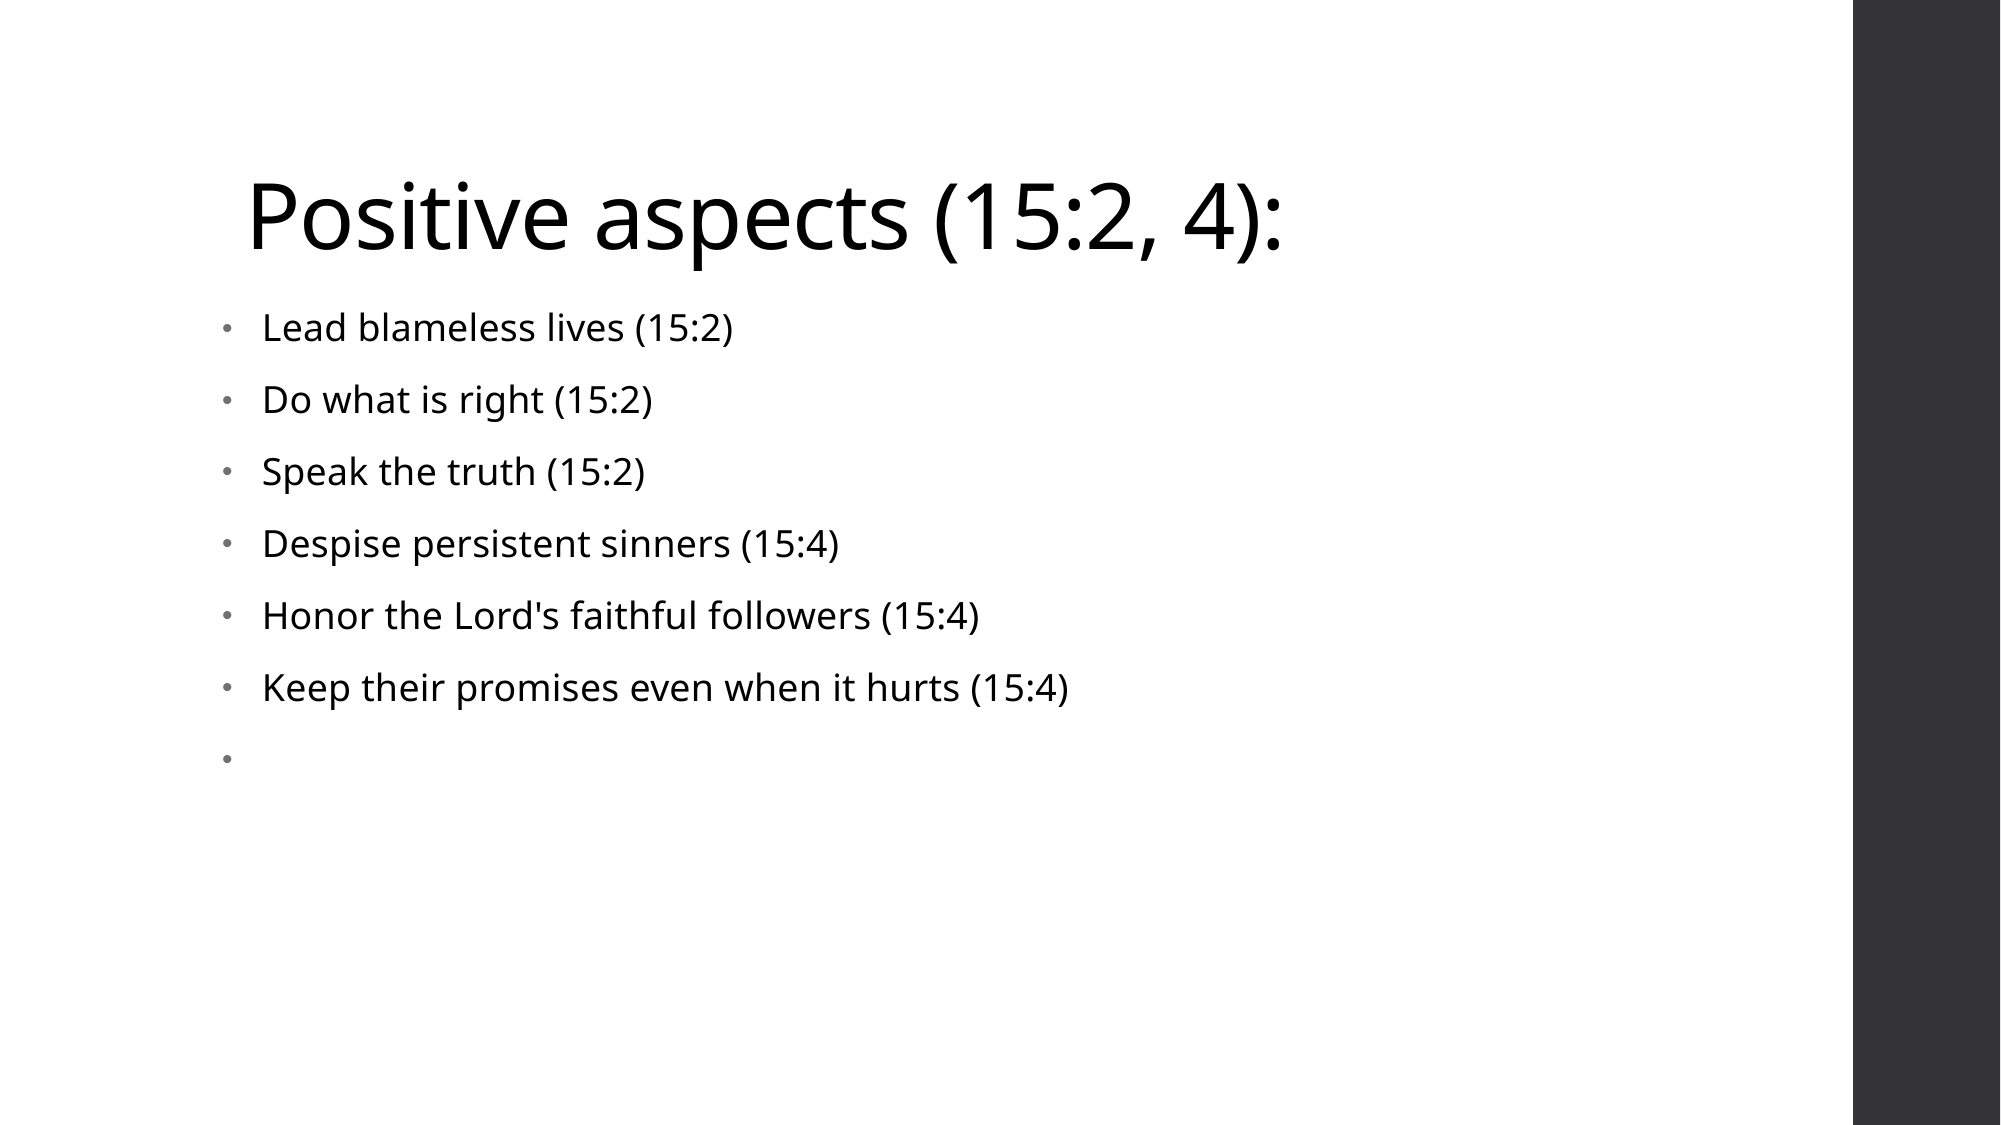

# Positive aspects (15:2, 4):
 Lead blameless lives (15:2)
 Do what is right (15:2)
 Speak the truth (15:2)
 Despise persistent sinners (15:4)
 Honor the Lord's faithful followers (15:4)
 Keep their promises even when it hurts (15:4)